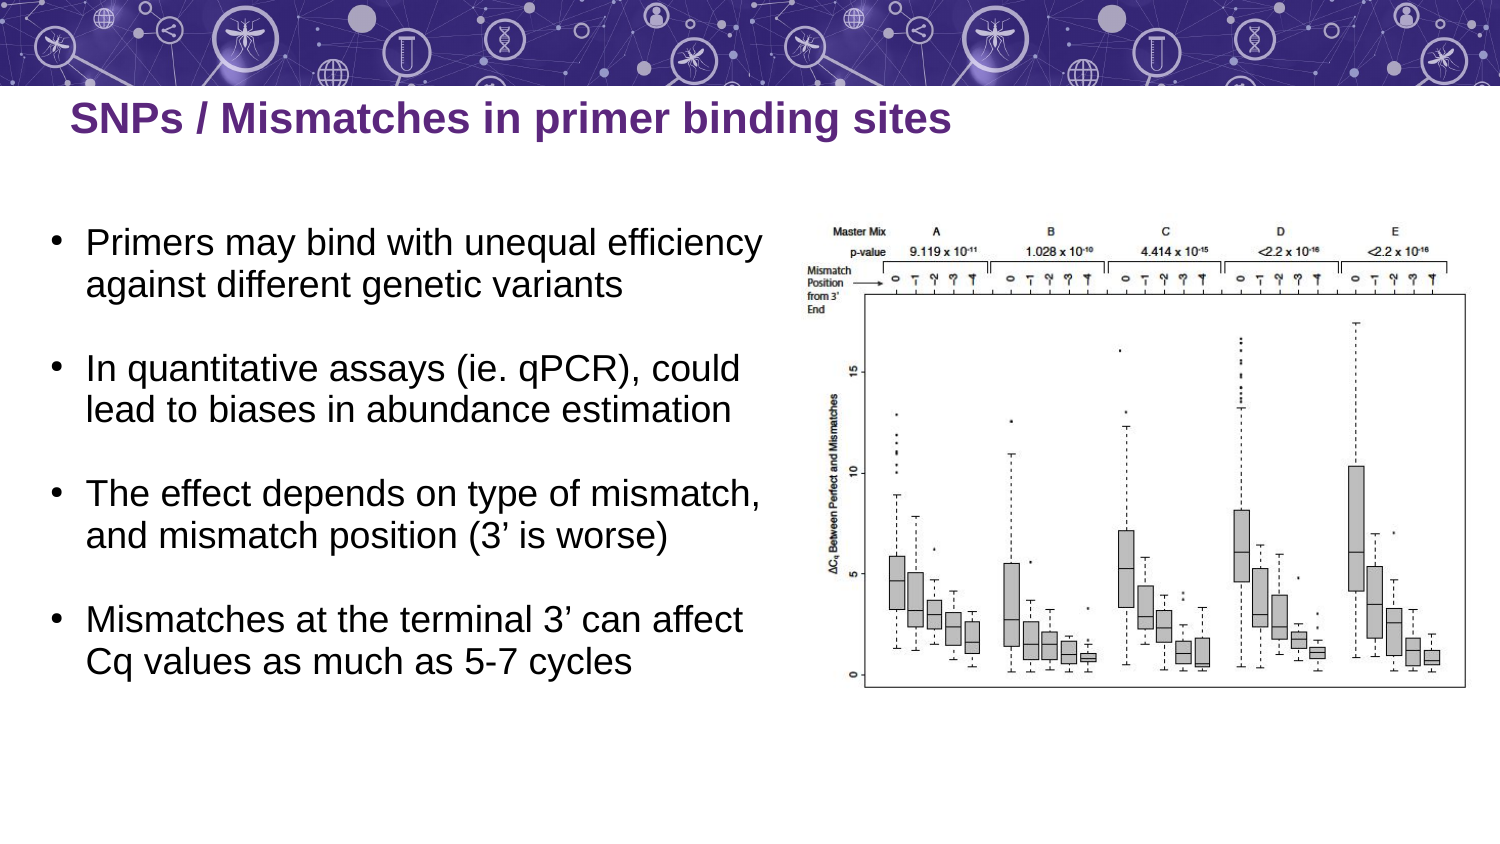

# SNPs / Mismatches in primer binding sites
Primers may bind with unequal efficiency against different genetic variants
In quantitative assays (ie. qPCR), could lead to biases in abundance estimation
The effect depends on type of mismatch, and mismatch position (3’ is worse)
Mismatches at the terminal 3’ can affect Cq values as much as 5-7 cycles